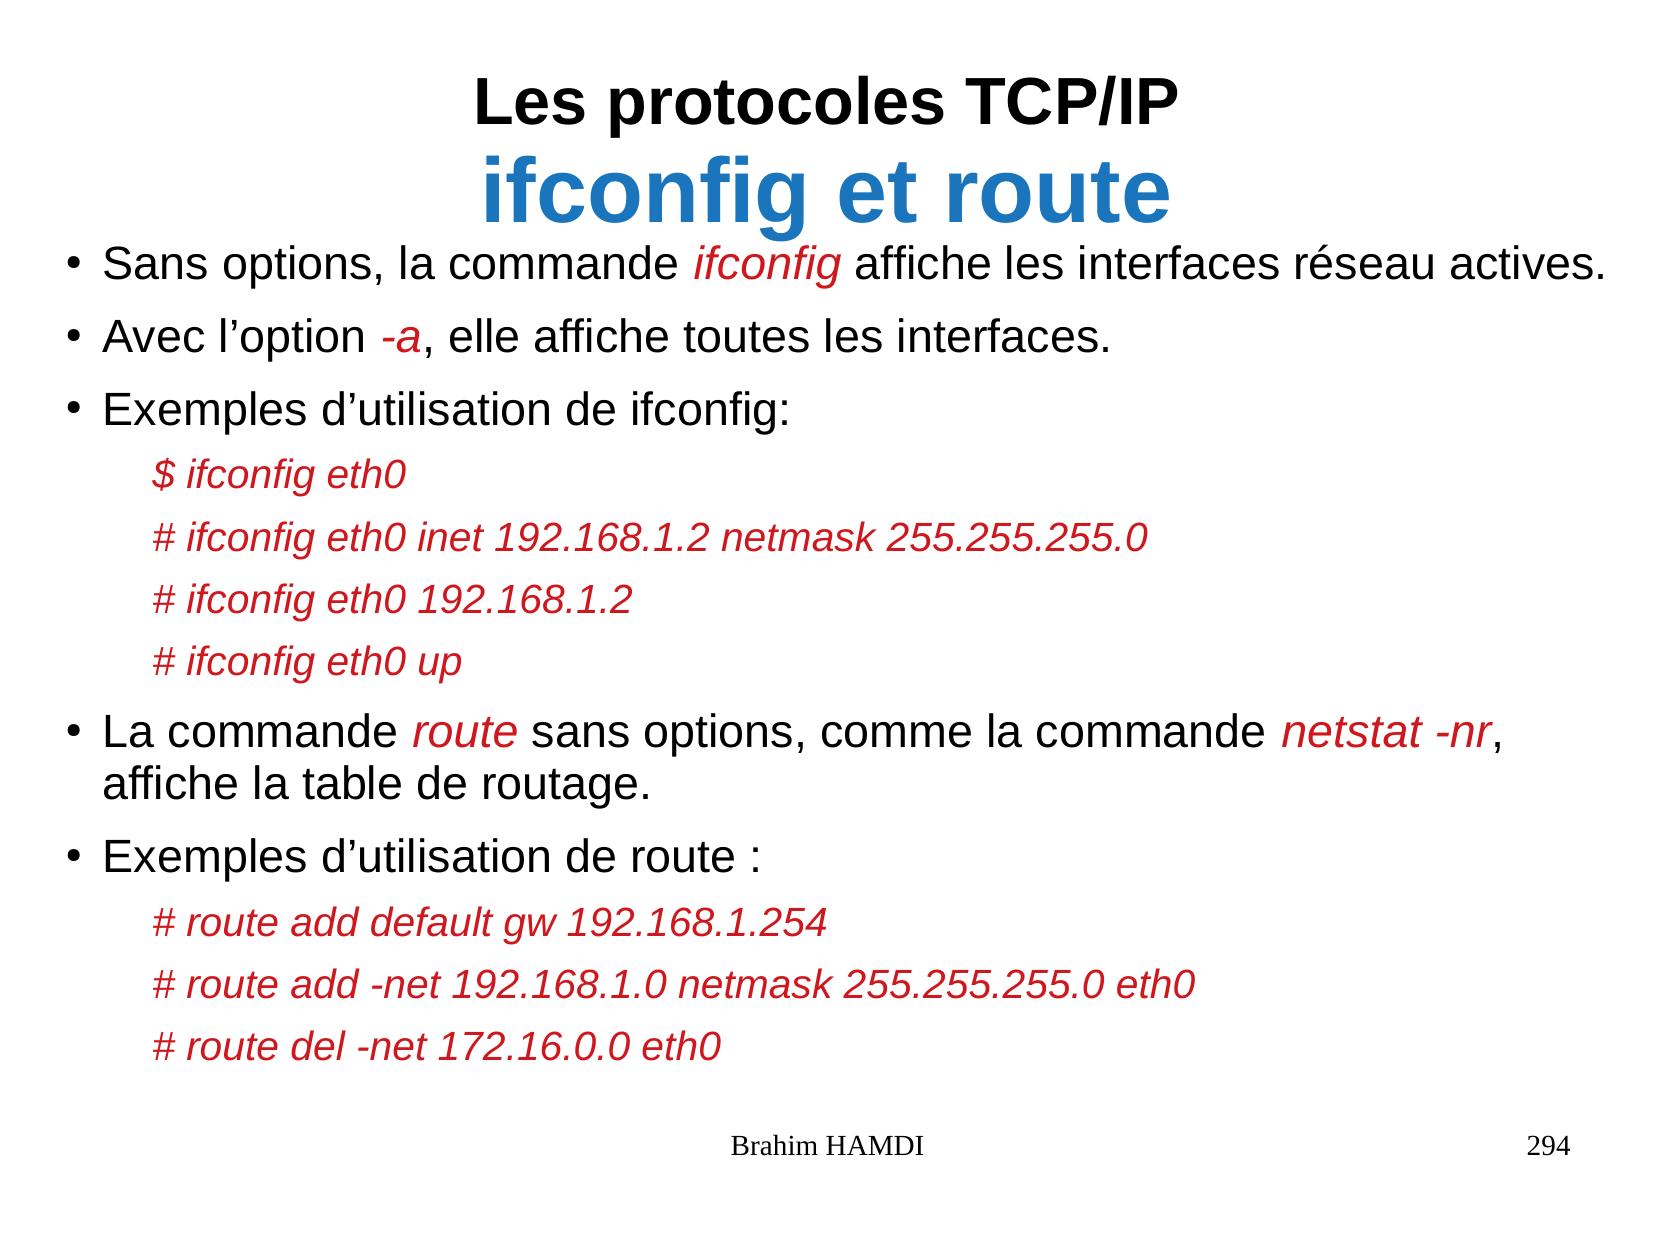

# Les protocoles TCP/IP ifconfig et route
Sans options, la commande ifconfig affiche les interfaces réseau actives.
Avec l’option -a, elle affiche toutes les interfaces.
Exemples d’utilisation de ifconfig:
$ ifconfig eth0
# ifconfig eth0 inet 192.168.1.2 netmask 255.255.255.0
# ifconfig eth0 192.168.1.2
# ifconfig eth0 up
La commande route sans options, comme la commande netstat -nr, affiche la table de routage.
Exemples d’utilisation de route :
# route add default gw 192.168.1.254
# route add -net 192.168.1.0 netmask 255.255.255.0 eth0
# route del -net 172.16.0.0 eth0
Brahim HAMDI
294